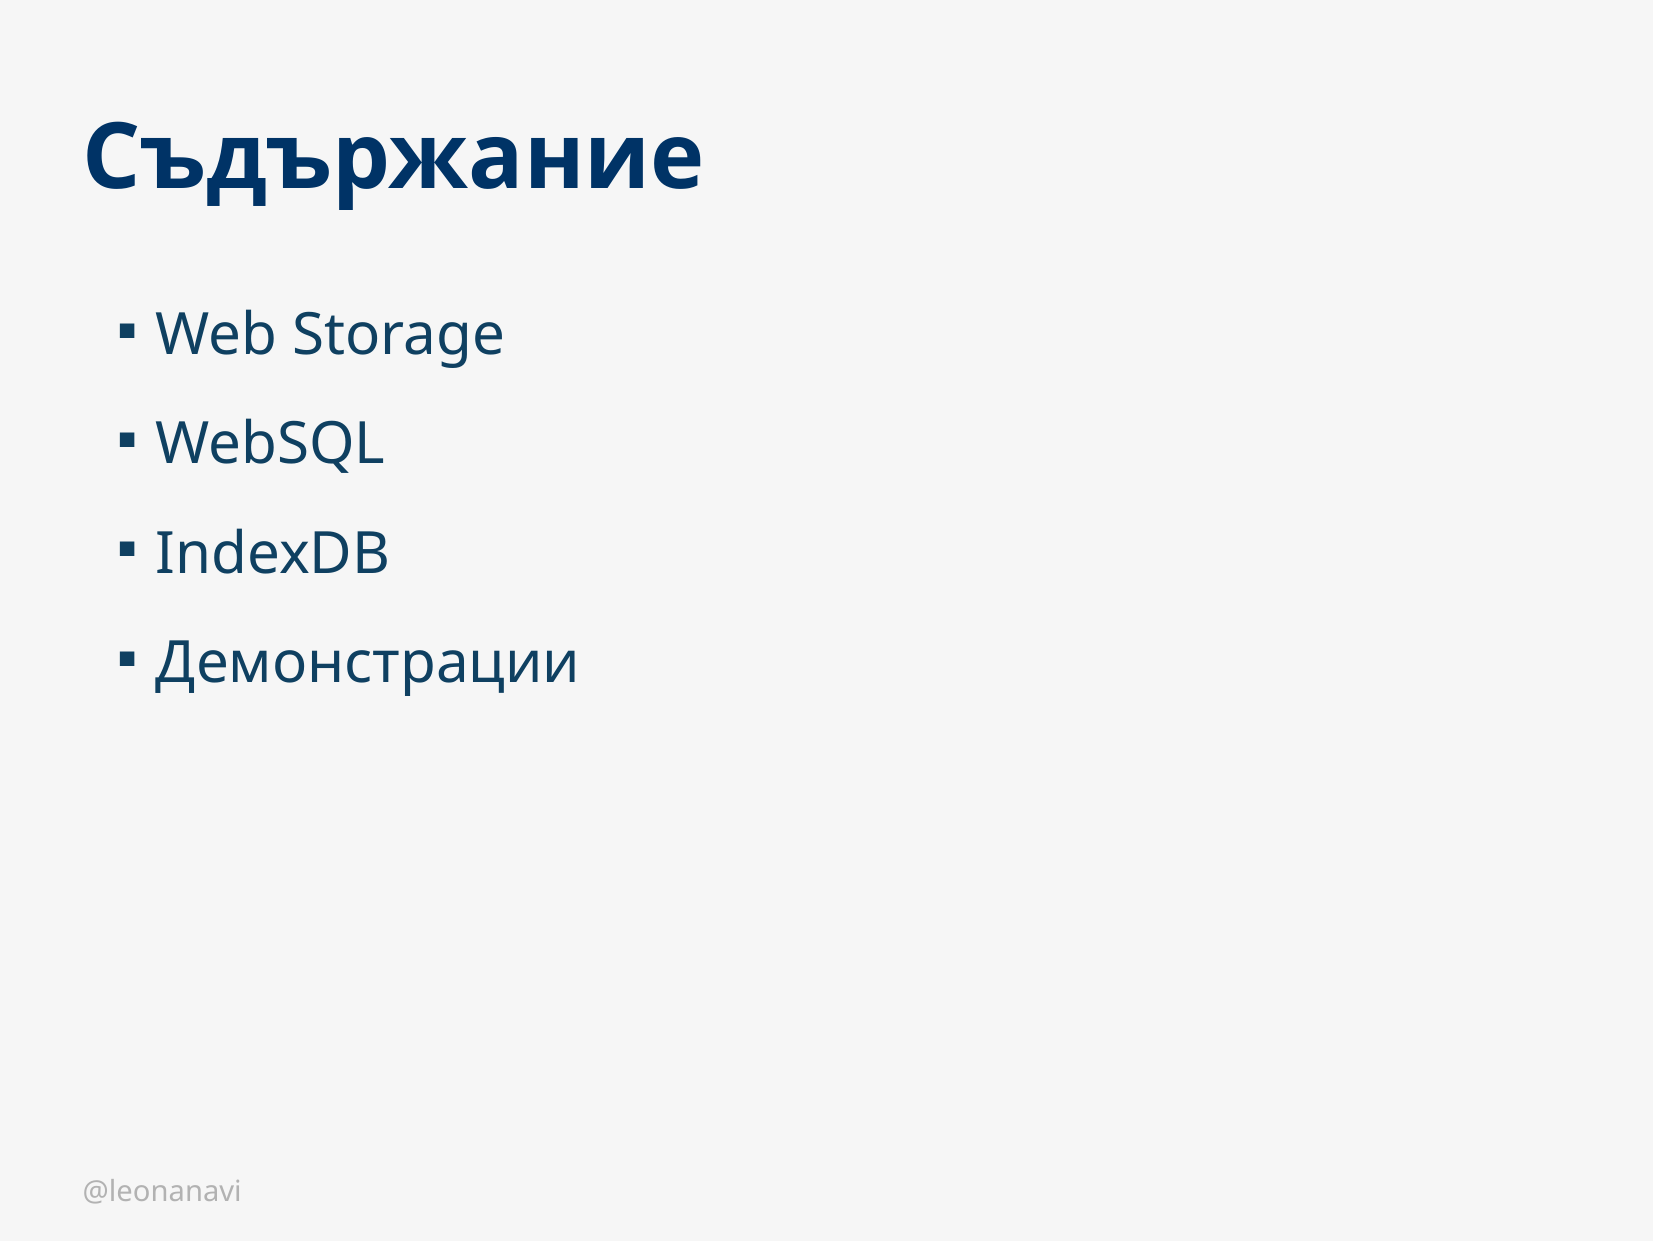

# Съдържание
Web Storage
WebSQL
IndexDB
Демонстрации